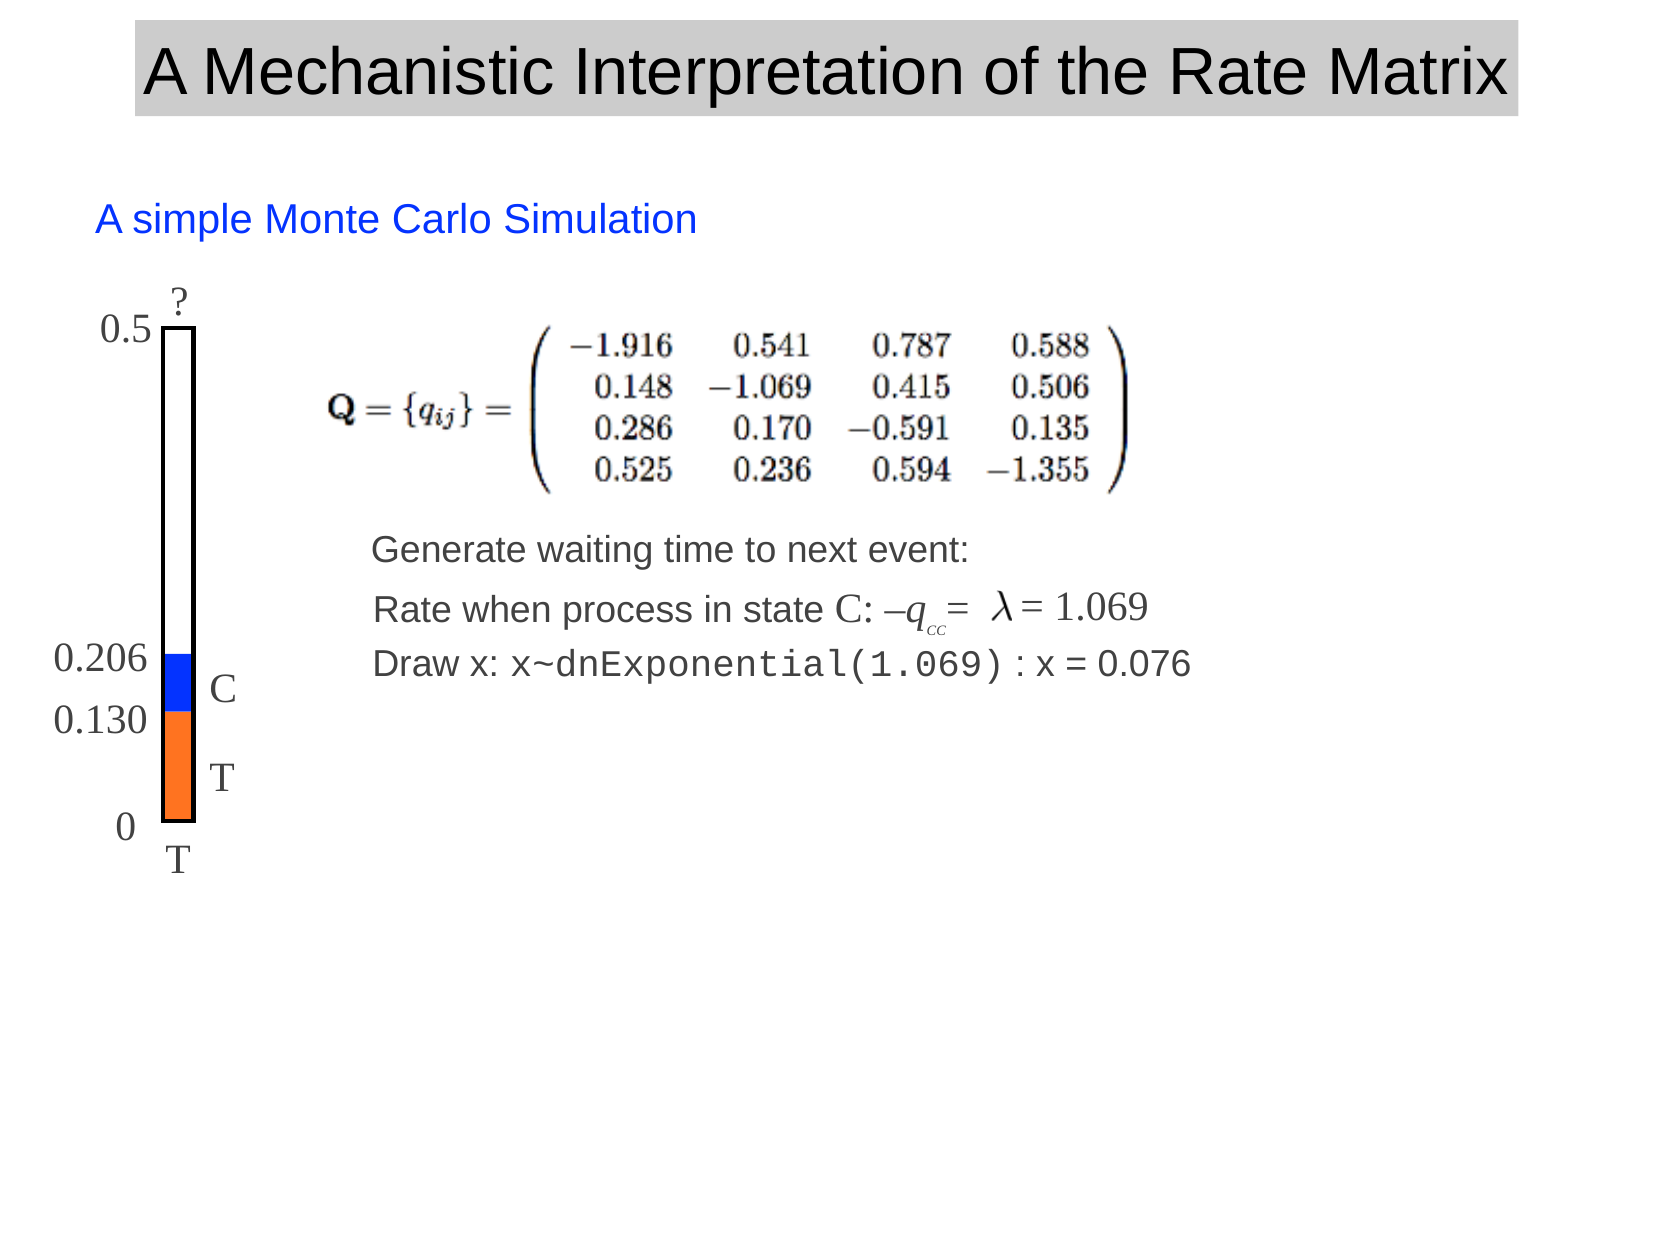

A Mechanistic Interpretation of the Rate Matrix
A simple Monte Carlo Simulation
?
0.5
Generate waiting time to next event:
= 1.069
Rate when process in state C: –qCC=
0.206
Draw x: x~dnExponential(1.069) : x = 0.076
C
0.130
T
0
T